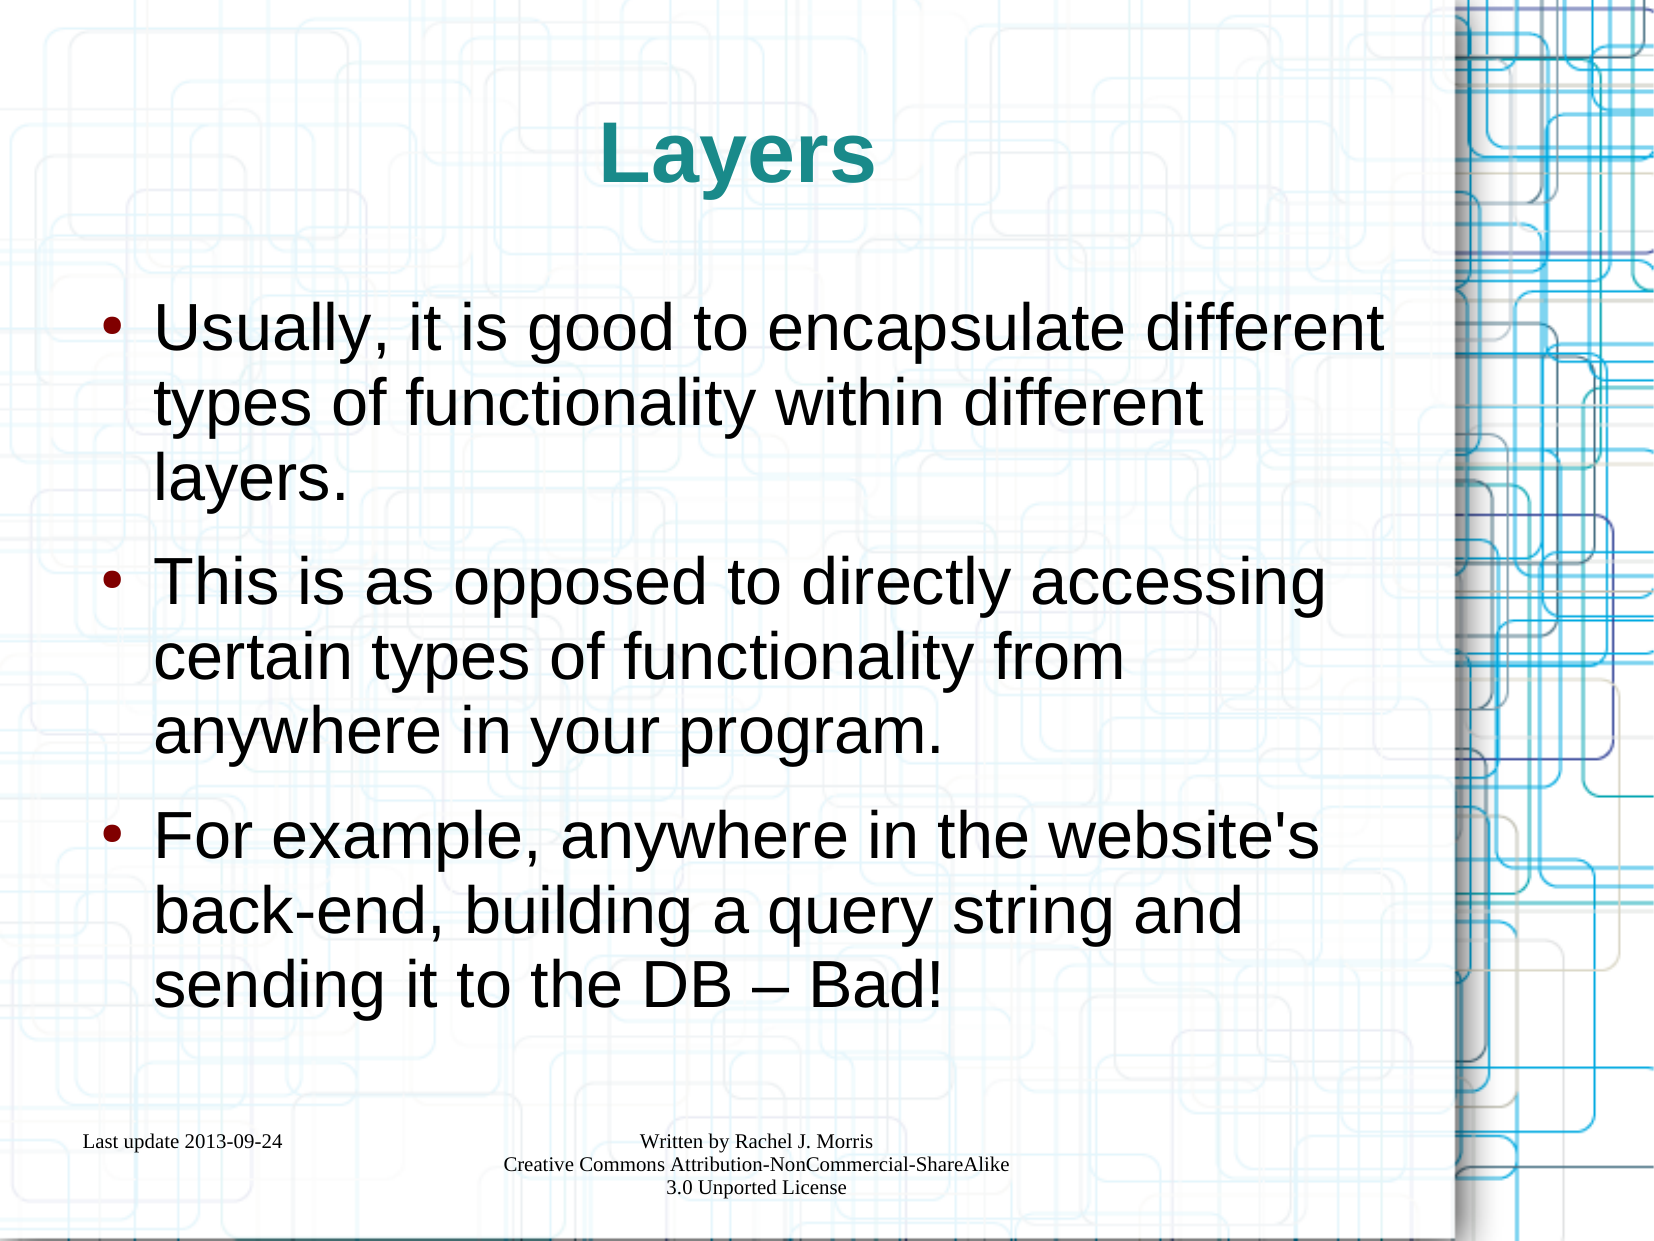

# Layers
Usually, it is good to encapsulate different types of functionality within different layers.
This is as opposed to directly accessing certain types of functionality from anywhere in your program.
For example, anywhere in the website's back-end, building a query string and sending it to the DB – Bad!